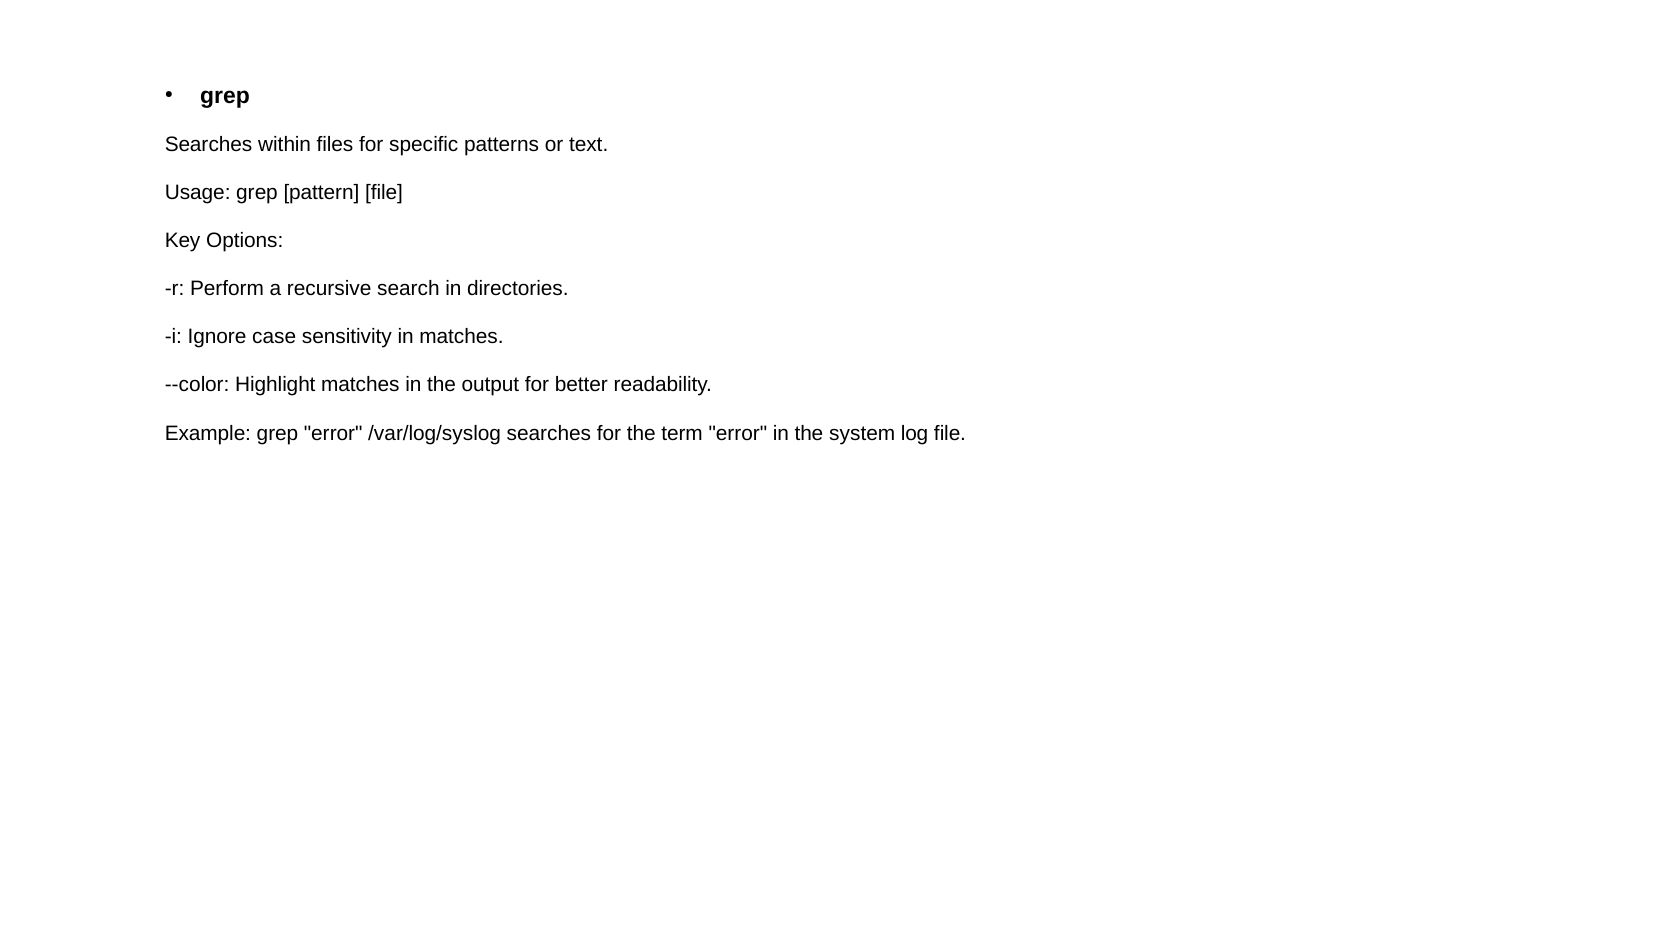

grep
Searches within files for specific patterns or text.
Usage: grep [pattern] [file]
Key Options:
-r: Perform a recursive search in directories.
-i: Ignore case sensitivity in matches.
--color: Highlight matches in the output for better readability.
Example: grep "error" /var/log/syslog searches for the term "error" in the system log file.